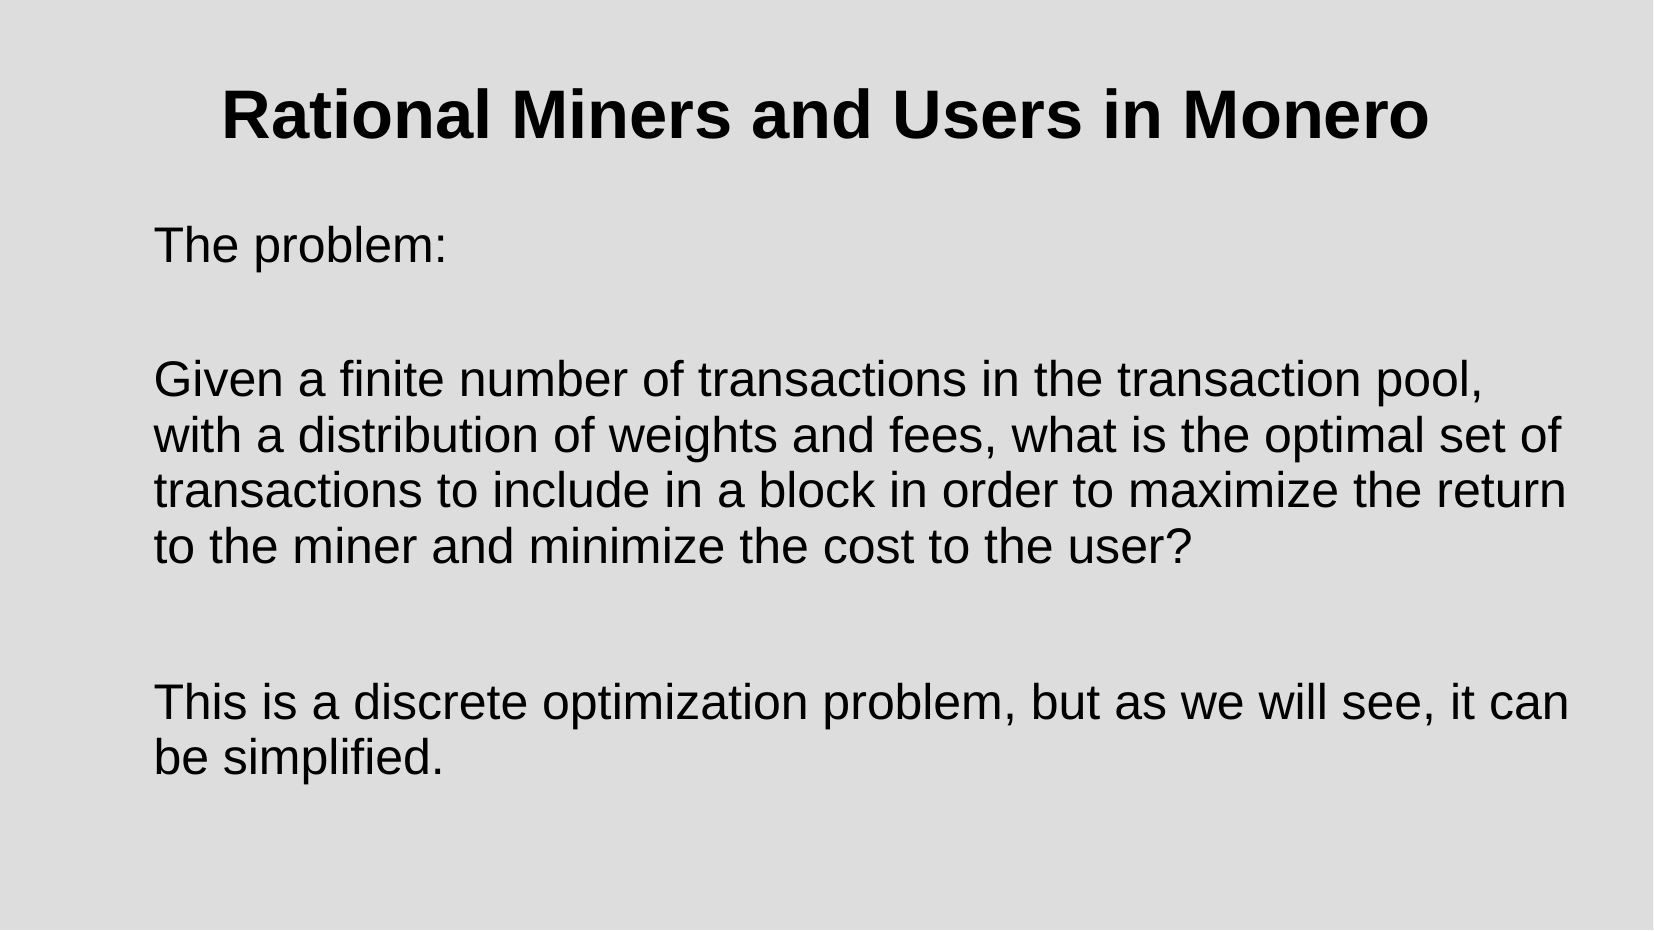

# Rational Miners and Users in Monero
The problem:
Given a finite number of transactions in the transaction pool, with a distribution of weights and fees, what is the optimal set of transactions to include in a block in order to maximize the return to the miner and minimize the cost to the user?
This is a discrete optimization problem, but as we will see, it can be simplified.